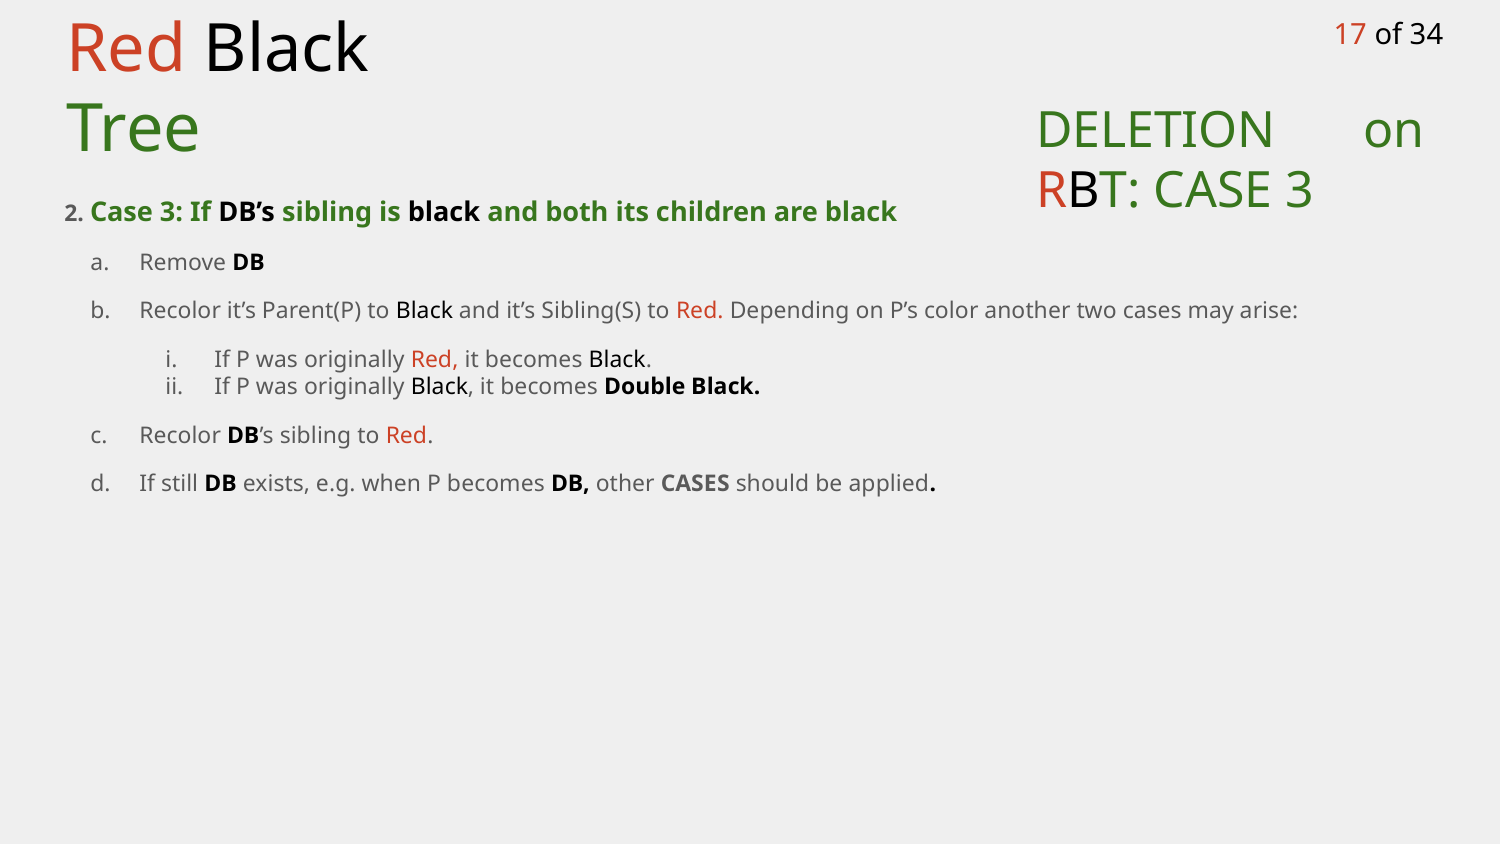

17 of 34
DELETION on RBT: CASE 3
# Red Black Tree
2. Case 3: If DB’s sibling is black and both its children are black
Remove DB
Recolor it’s Parent(P) to Black and it’s Sibling(S) to Red. Depending on P’s color another two cases may arise:
If P was originally Red, it becomes Black.
If P was originally Black, it becomes Double Black.
Recolor DB’s sibling to Red.
If still DB exists, e.g. when P becomes DB, other CASES should be applied.